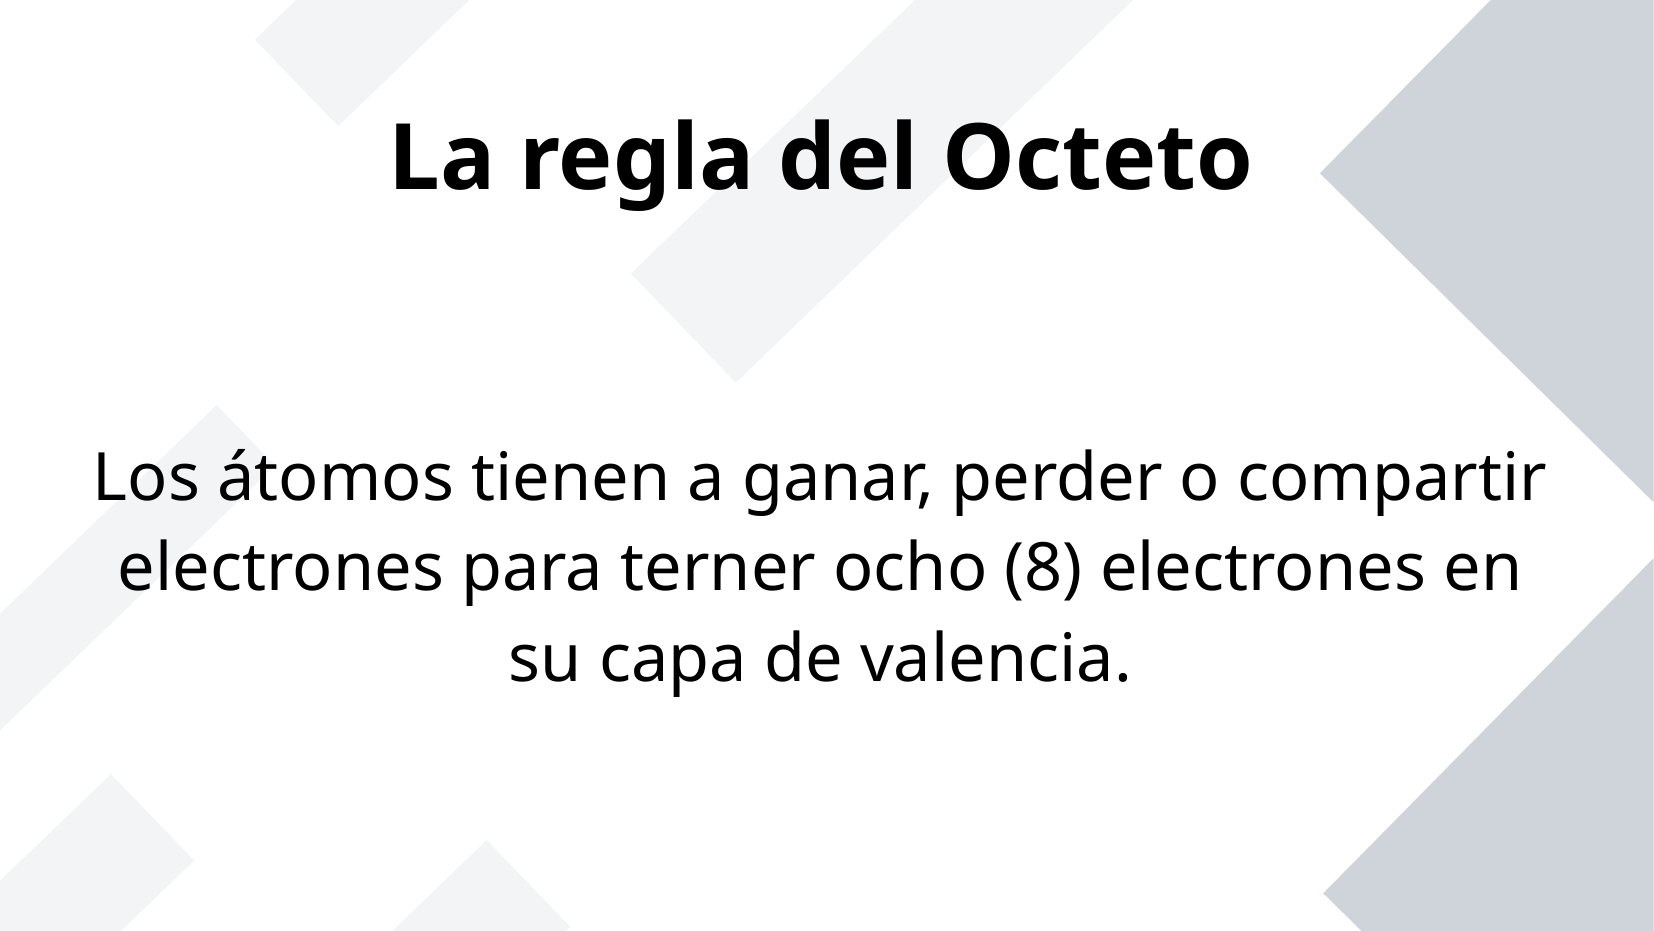

# La regla del Octeto
Los átomos tienen a ganar, perder o compartir electrones para terner ocho (8) electrones en su capa de valencia.